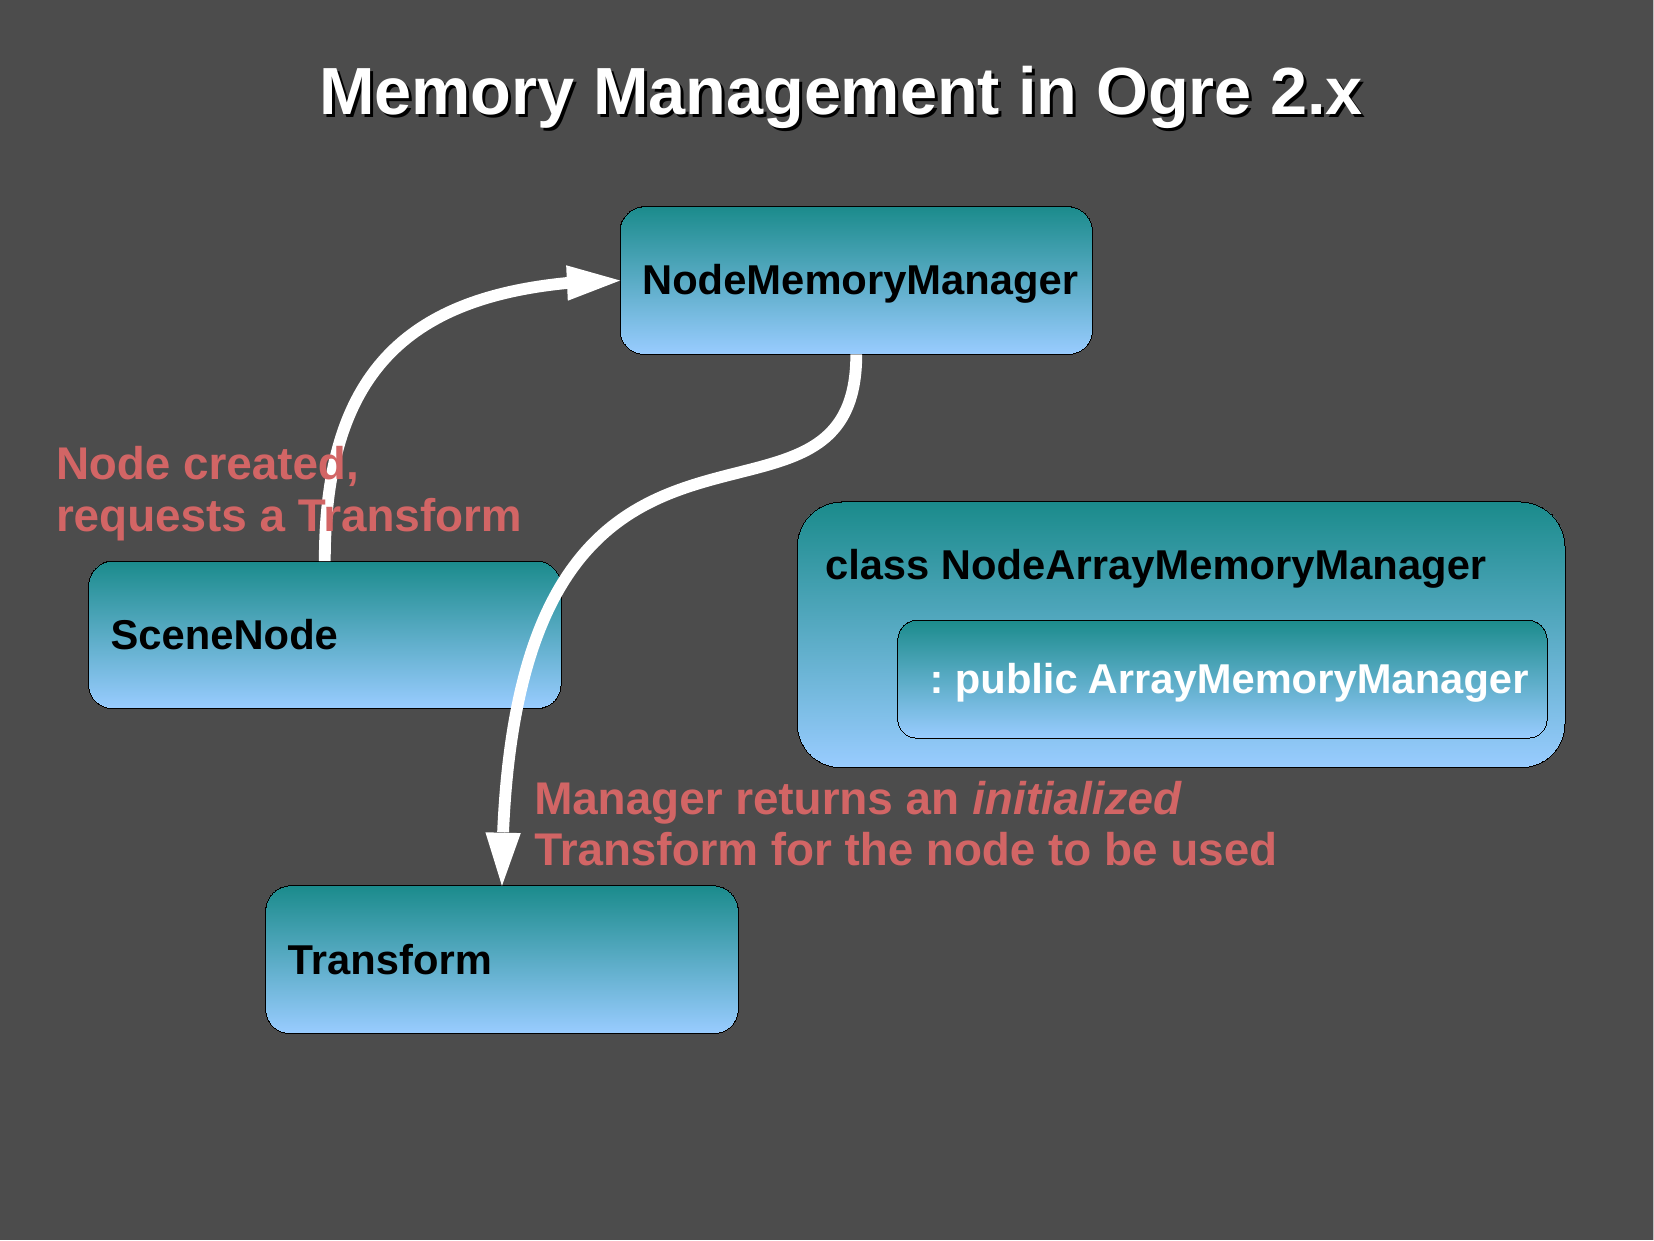

Memory Management in Ogre 2.x
NodeMemoryManager
Node created, requests a Transform
class NodeArrayMemoryManager
SceneNode
 : public ArrayMemoryManager
Manager returns an initialized Transform for the node to be used
Transform